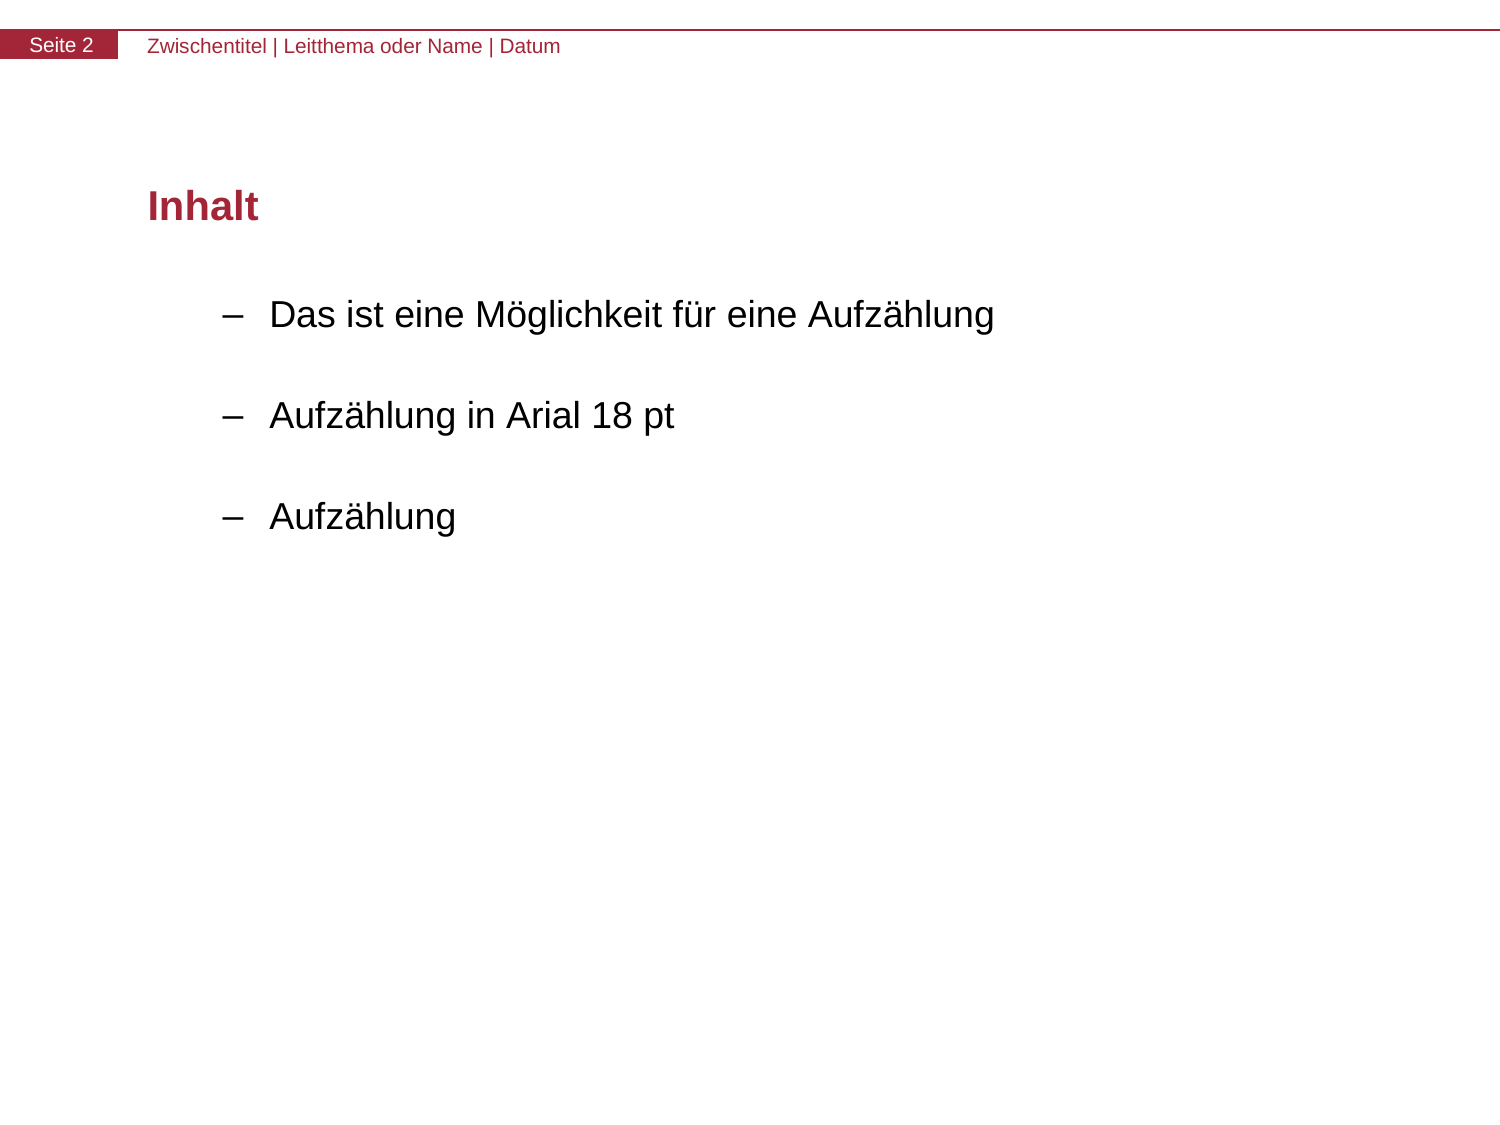

# Inhalt
Das ist eine Möglichkeit für eine Aufzählung
Aufzählung in Arial 18 pt
Aufzählung